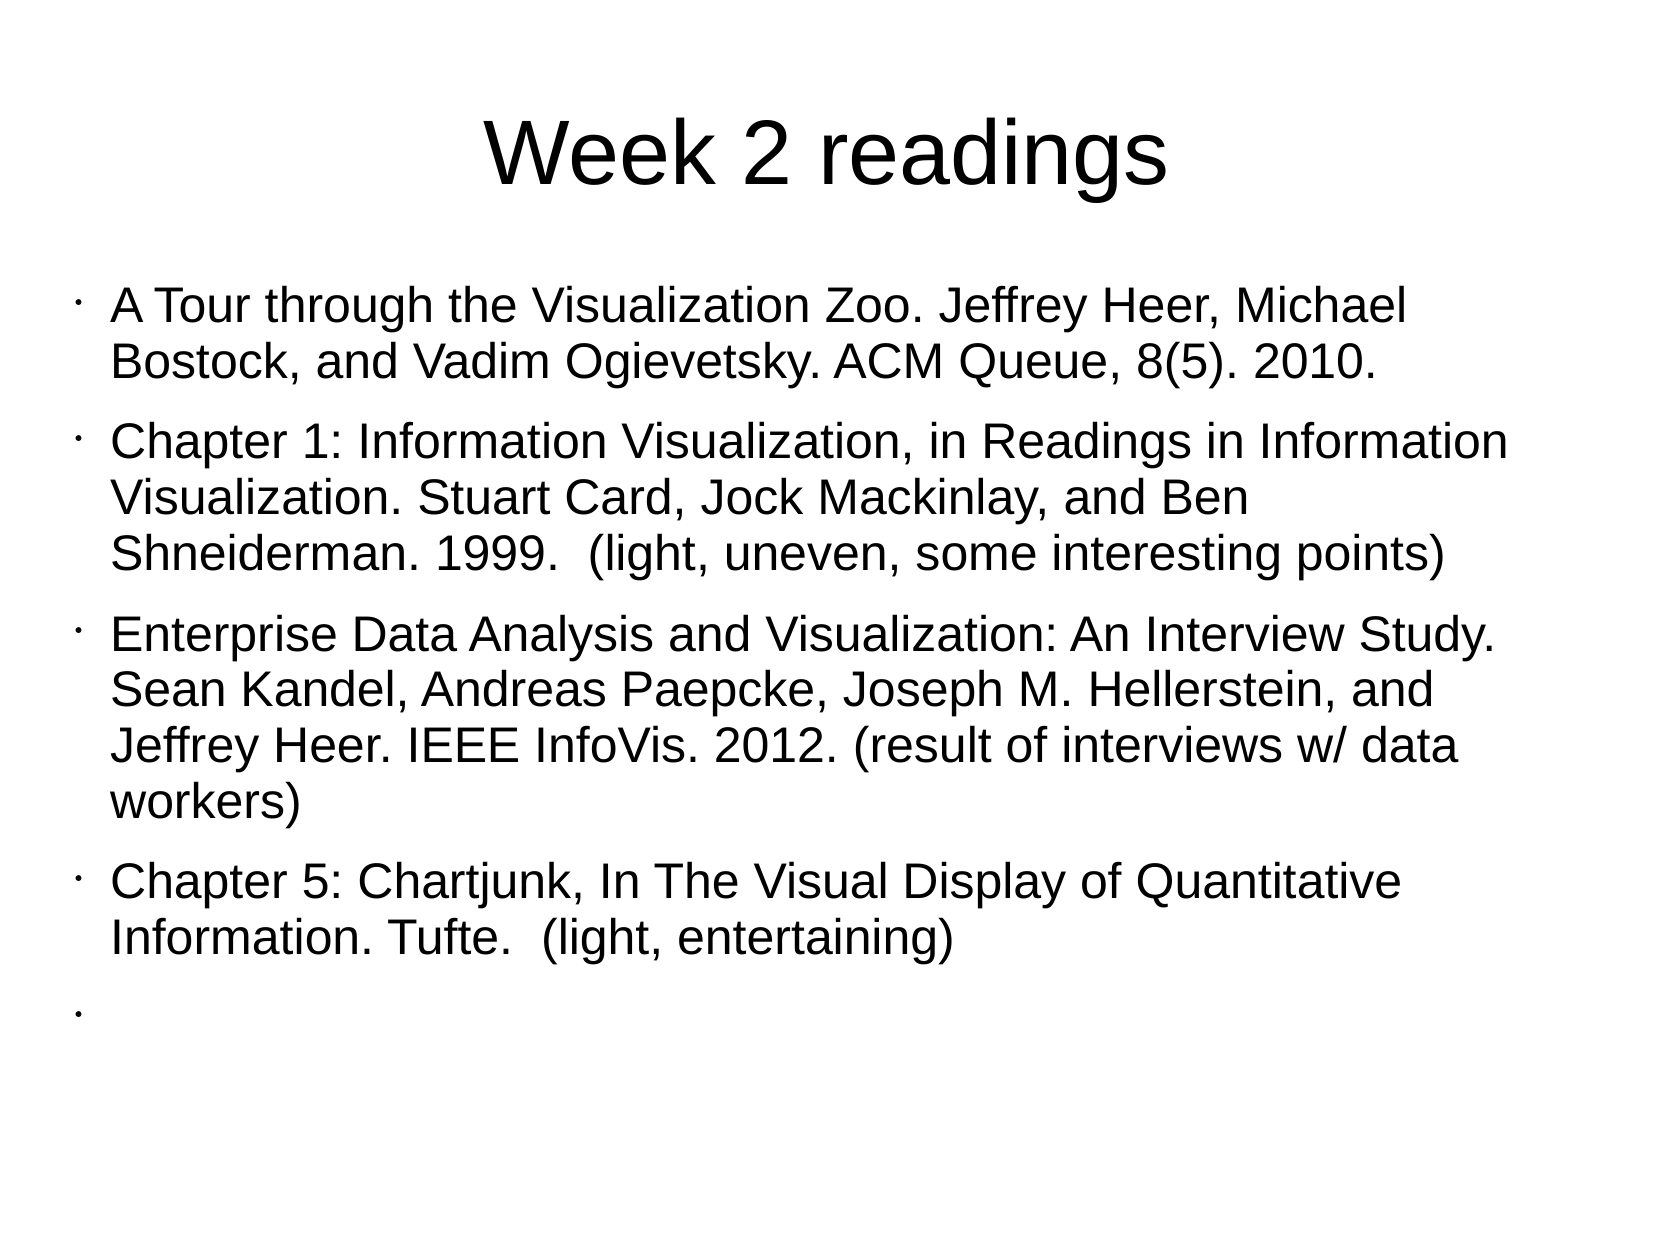

# Week 2 readings
A Tour through the Visualization Zoo. Jeffrey Heer, Michael Bostock, and Vadim Ogievetsky. ACM Queue, 8(5). 2010.
Chapter 1: Information Visualization, in Readings in Information Visualization. Stuart Card, Jock Mackinlay, and Ben Shneiderman. 1999. (light, uneven, some interesting points)
Enterprise Data Analysis and Visualization: An Interview Study. Sean Kandel, Andreas Paepcke, Joseph M. Hellerstein, and Jeffrey Heer. IEEE InfoVis. 2012. (result of interviews w/ data workers)
Chapter 5: Chartjunk, In The Visual Display of Quantitative Information. Tufte. (light, entertaining)